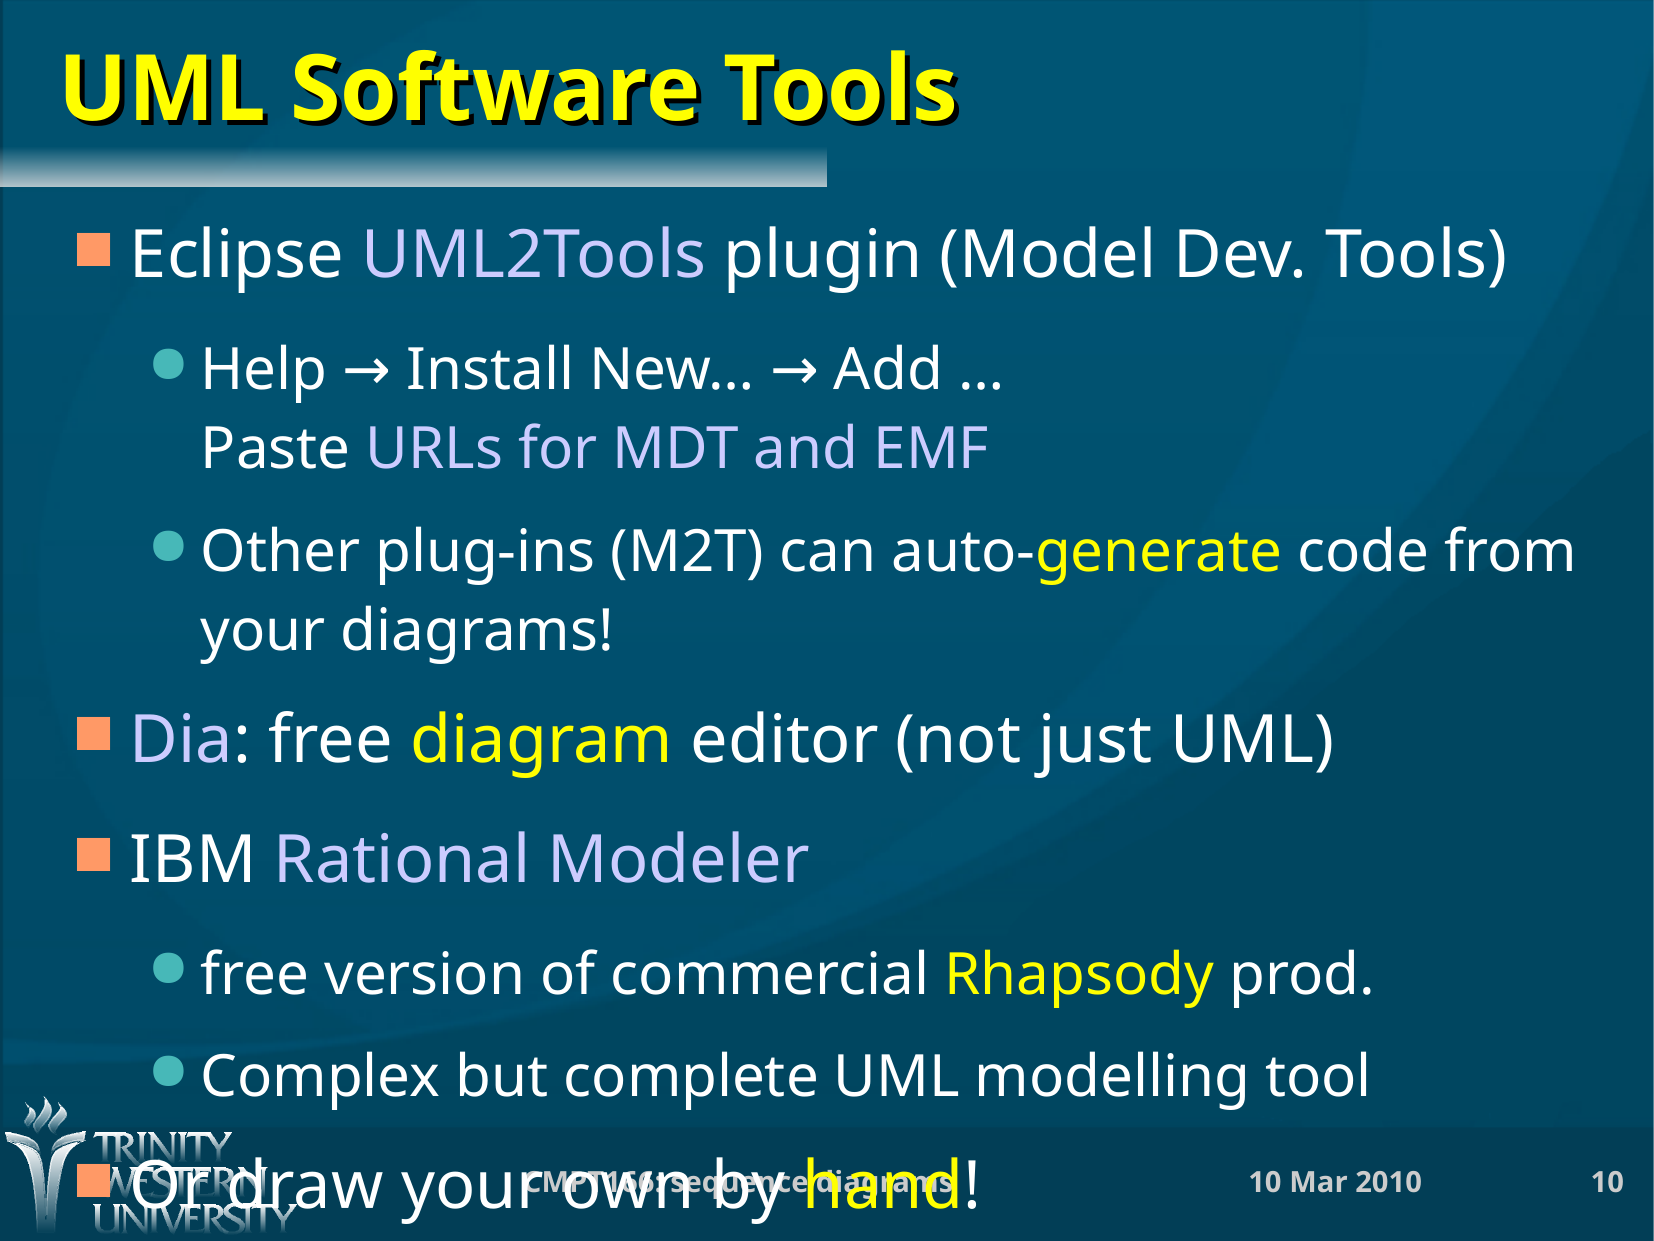

# UML Software Tools
Eclipse UML2Tools plugin (Model Dev. Tools)
Help → Install New… → Add …
Paste URLs for MDT and EMF
Other plug-ins (M2T) can auto-generate code from your diagrams!
Dia: free diagram editor (not just UML)
IBM Rational Modeler
free version of commercial Rhapsody prod.
Complex but complete UML modelling tool
Or draw your own by hand!
CMPT166: sequence diagrams
10 Mar 2010
10